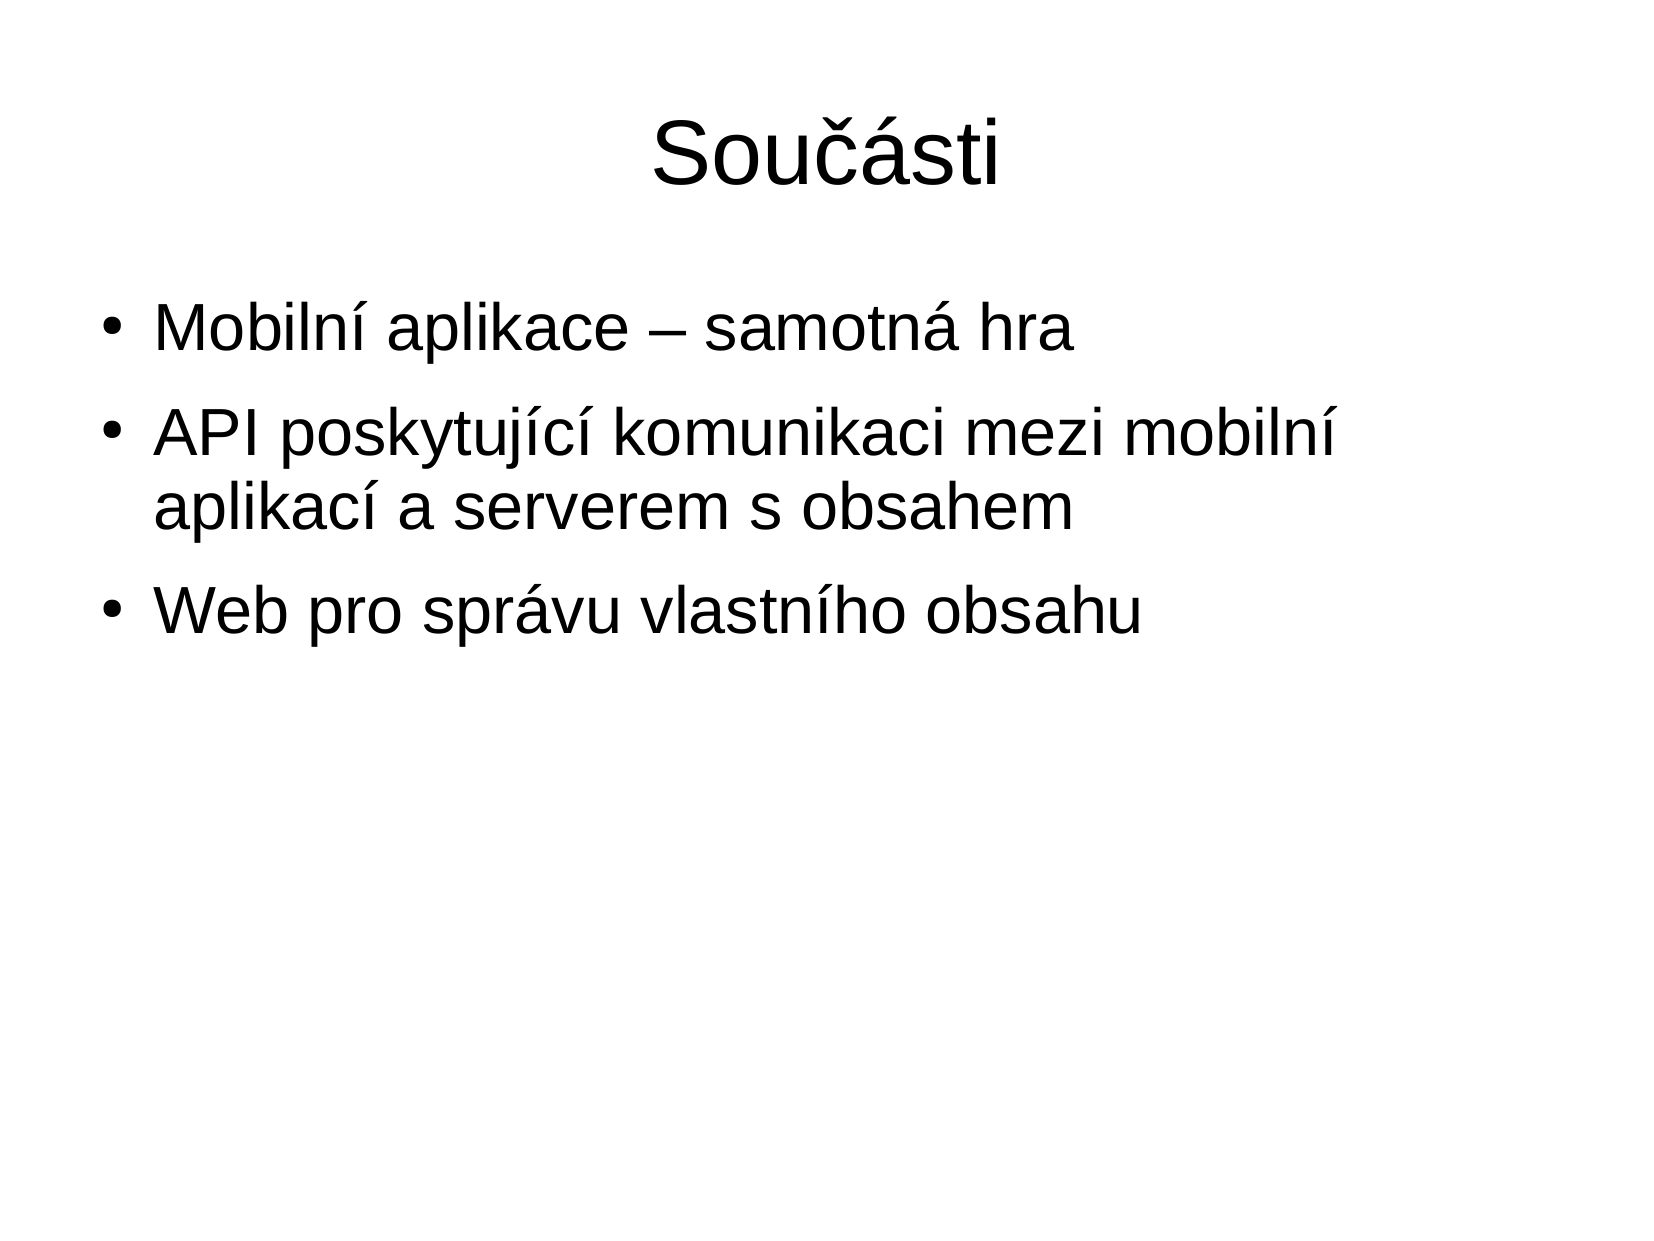

# Součásti
Mobilní aplikace – samotná hra
API poskytující komunikaci mezi mobilní aplikací a serverem s obsahem
Web pro správu vlastního obsahu